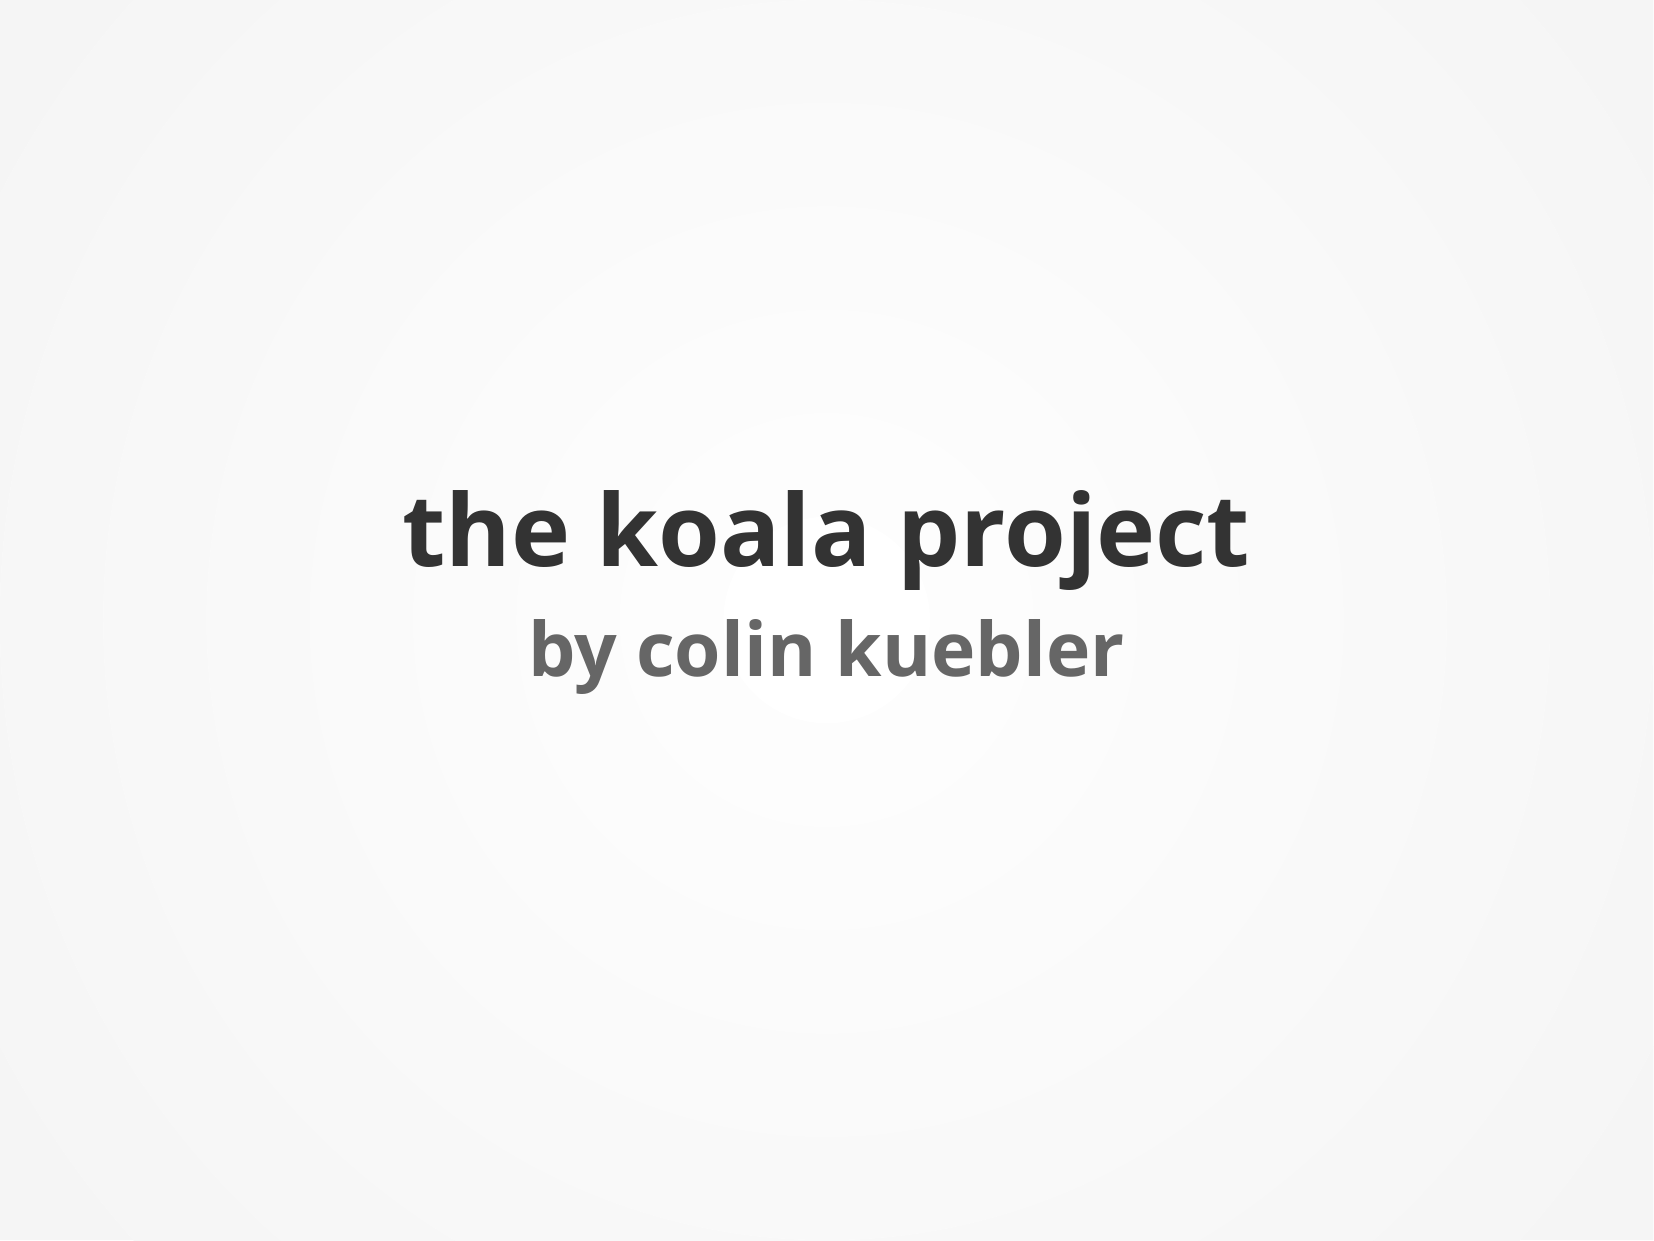

# the koala project
by colin kuebler